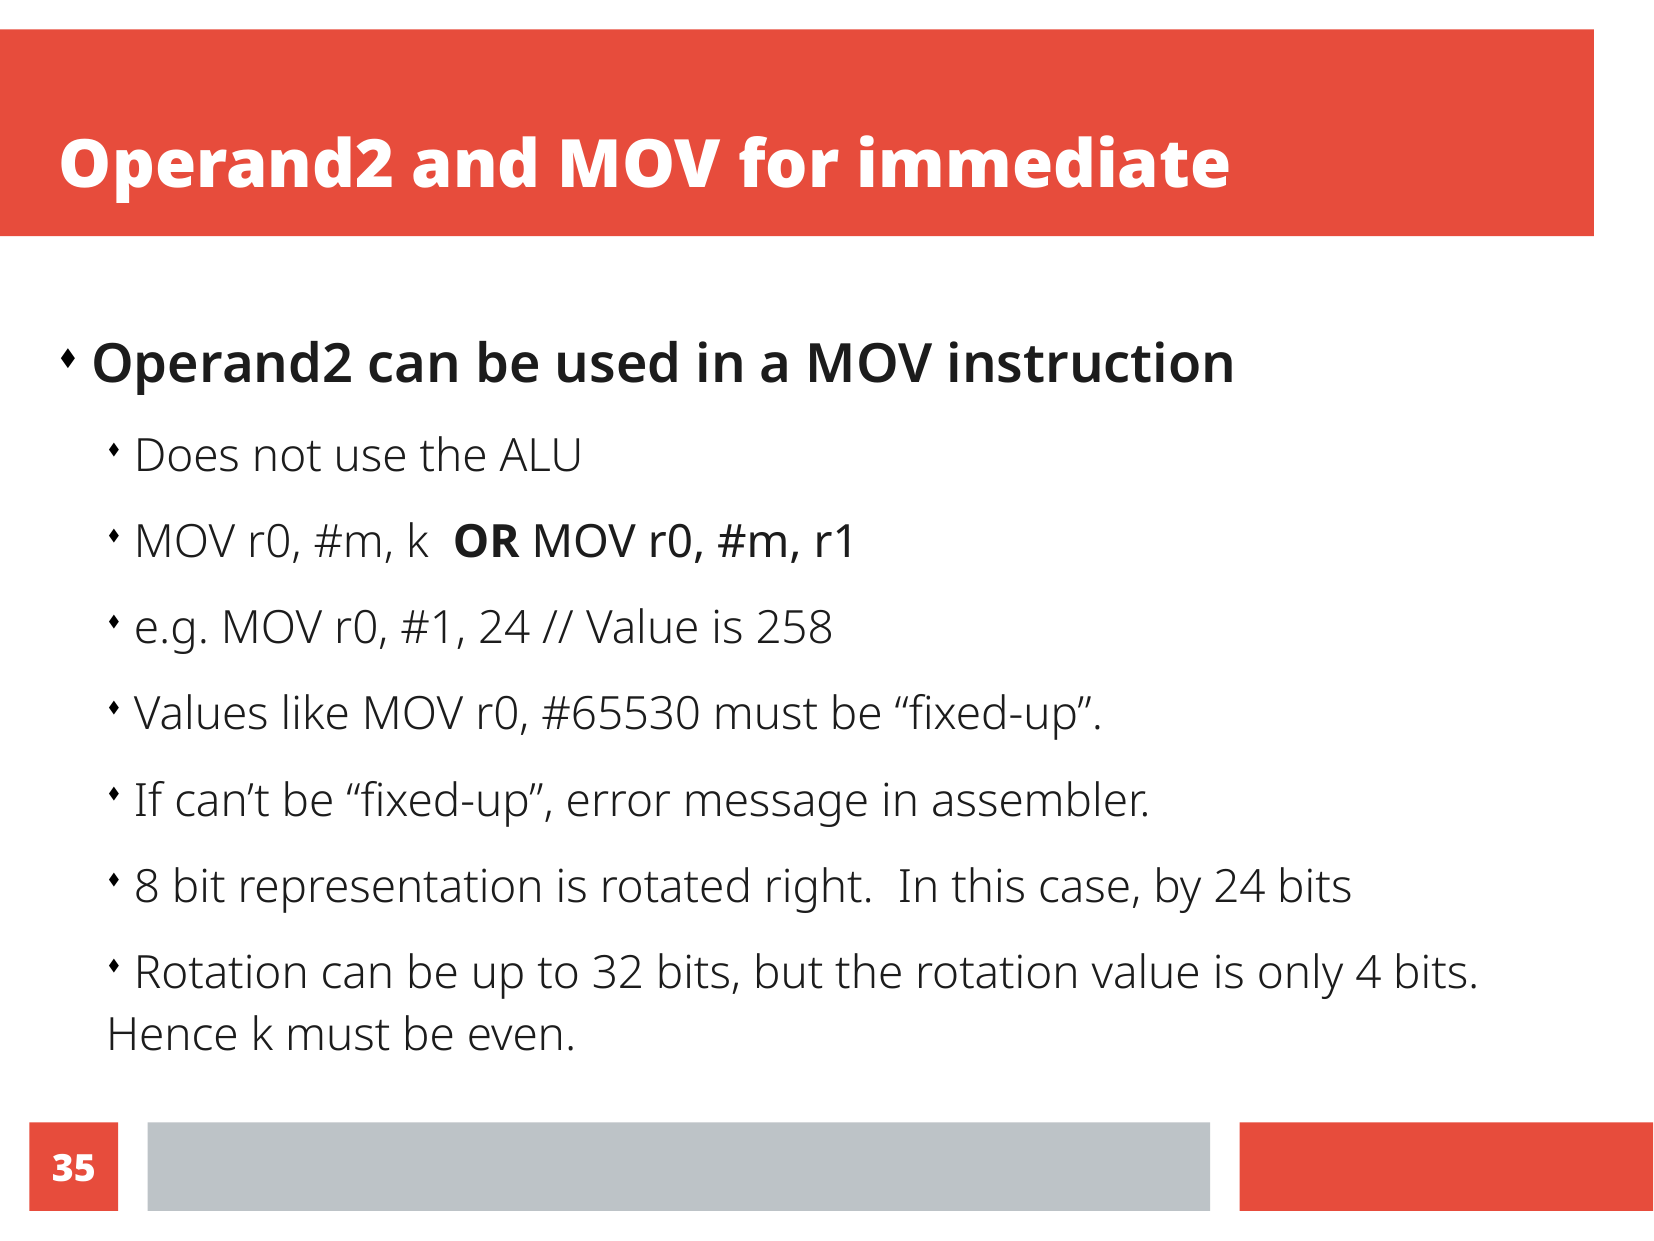

# Operand2 and MOV for immediate
 Operand2 can be used in a MOV instruction
 Does not use the ALU
 MOV r0, #m, k OR MOV r0, #m, r1
 e.g. MOV r0, #1, 24 // Value is 258
 Values like MOV r0, #65530 must be “fixed-up”.
 If can’t be “fixed-up”, error message in assembler.
 8 bit representation is rotated right. In this case, by 24 bits
 Rotation can be up to 32 bits, but the rotation value is only 4 bits. Hence k must be even.
35